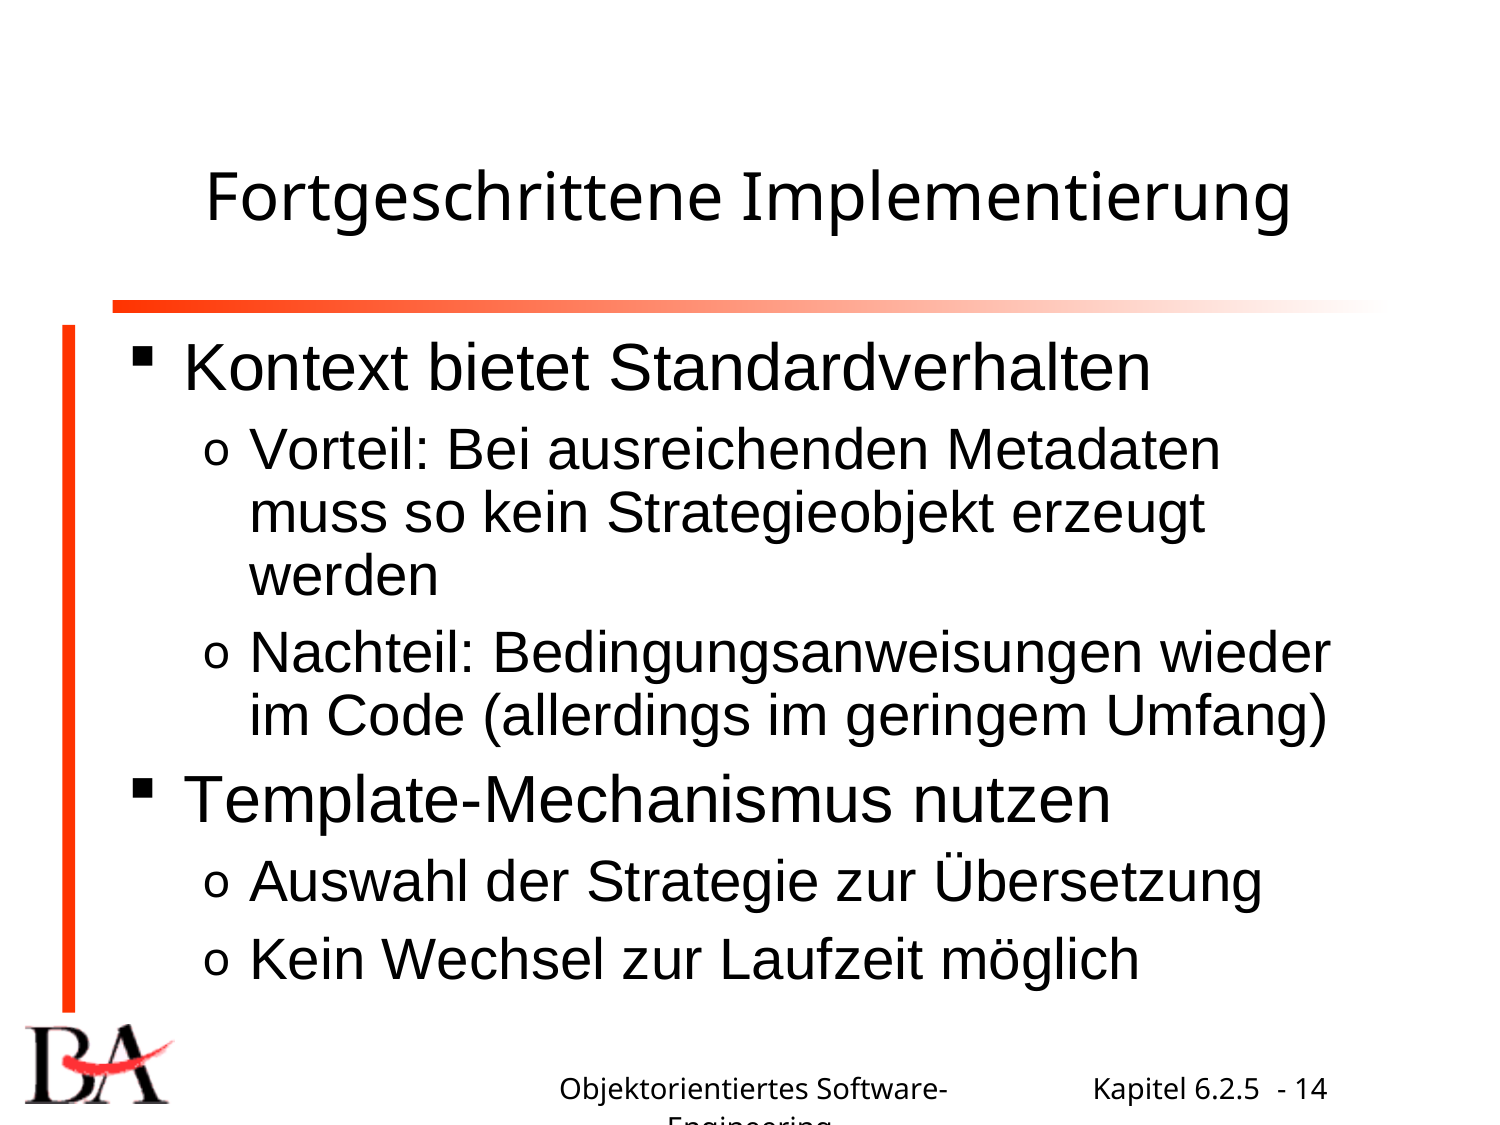

# Fortgeschrittene Implementierung
Kontext bietet Standardverhalten
Vorteil: Bei ausreichenden Metadaten muss so kein Strategieobjekt erzeugt werden
Nachteil: Bedingungsanweisungen wieder im Code (allerdings im geringem Umfang)
Template-Mechanismus nutzen
Auswahl der Strategie zur Übersetzung
Kein Wechsel zur Laufzeit möglich
14